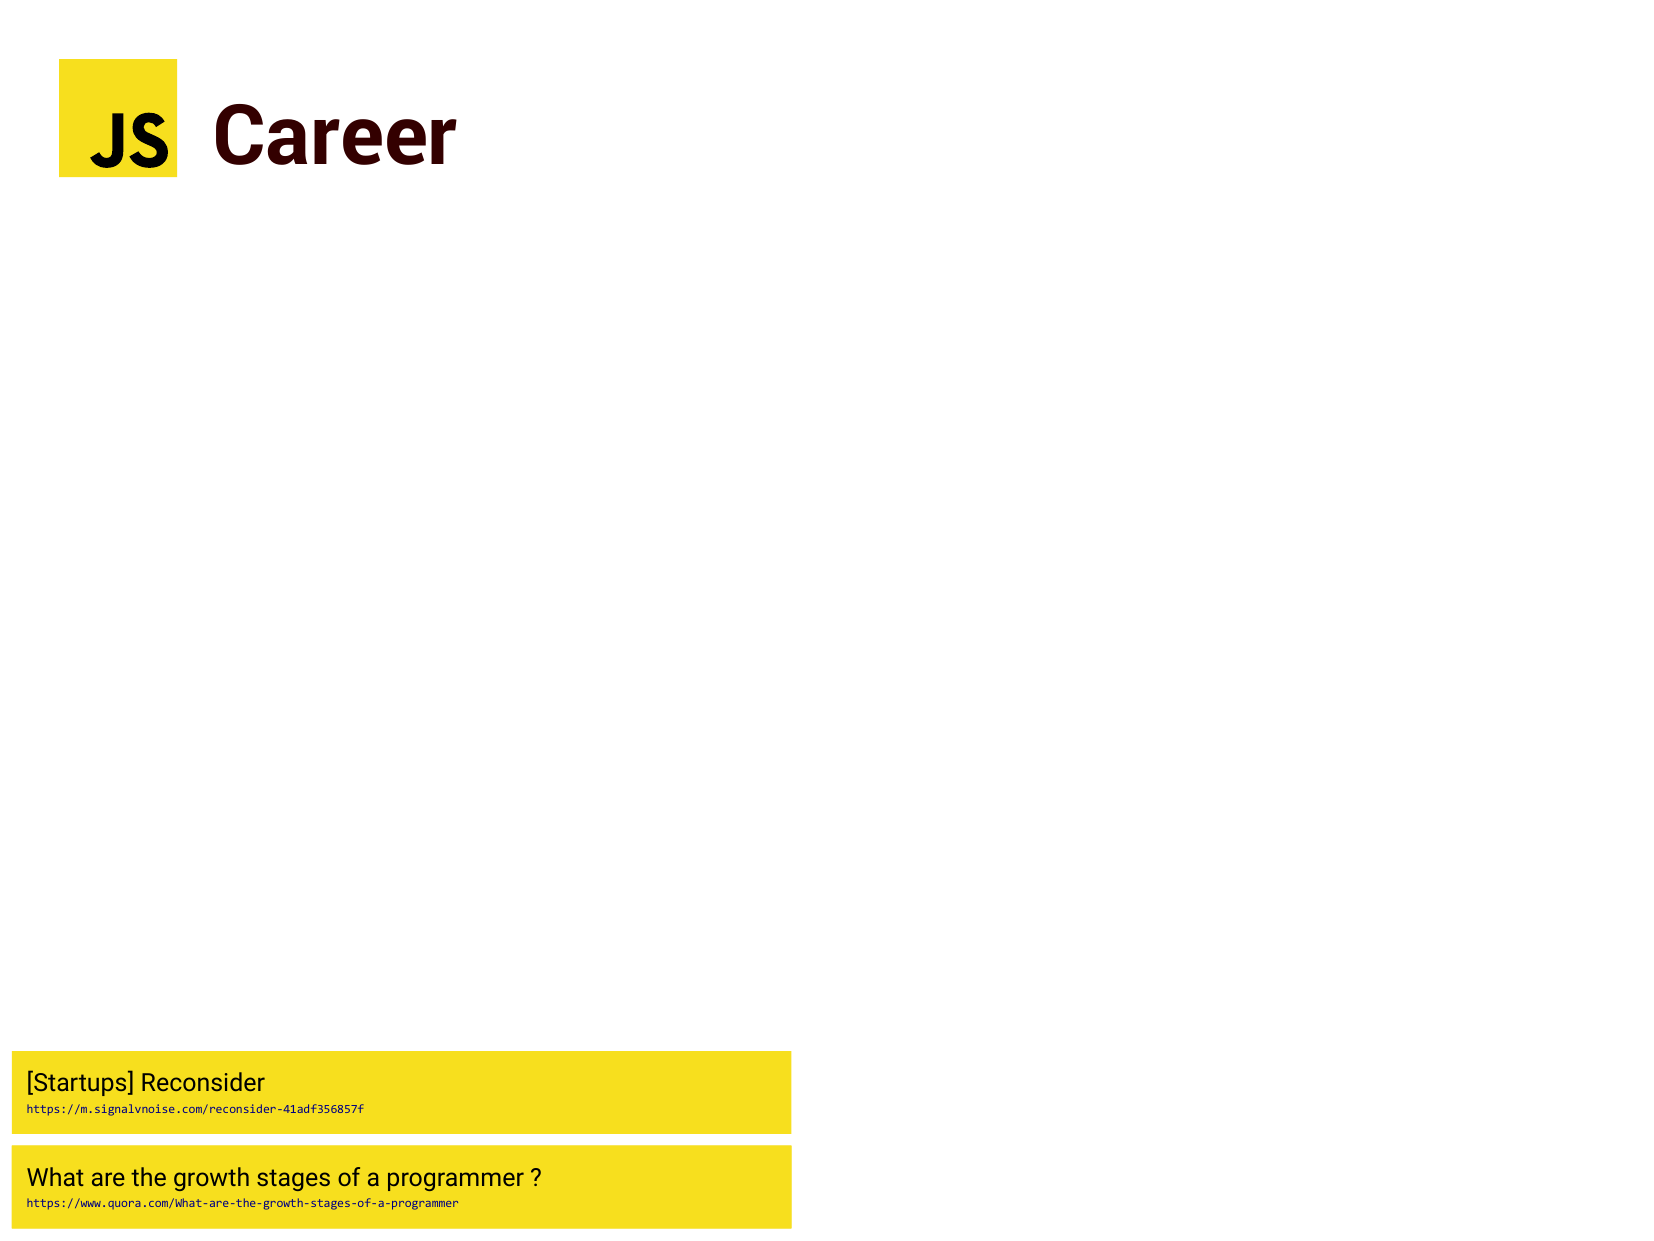

# Career
[Startups] Reconsider
https://m.signalvnoise.com/reconsider-41adf356857f
What are the growth stages of a programmer ?
https://www.quora.com/What-are-the-growth-stages-of-a-programmer
What are the growth stages of a programmer ?
https://www.quora.com/What-are-the-growth-stages-of-a-programmer
What are the growth stages of a programmer ?
https://www.quora.com/What-are-the-growth-stages-of-a-programmer